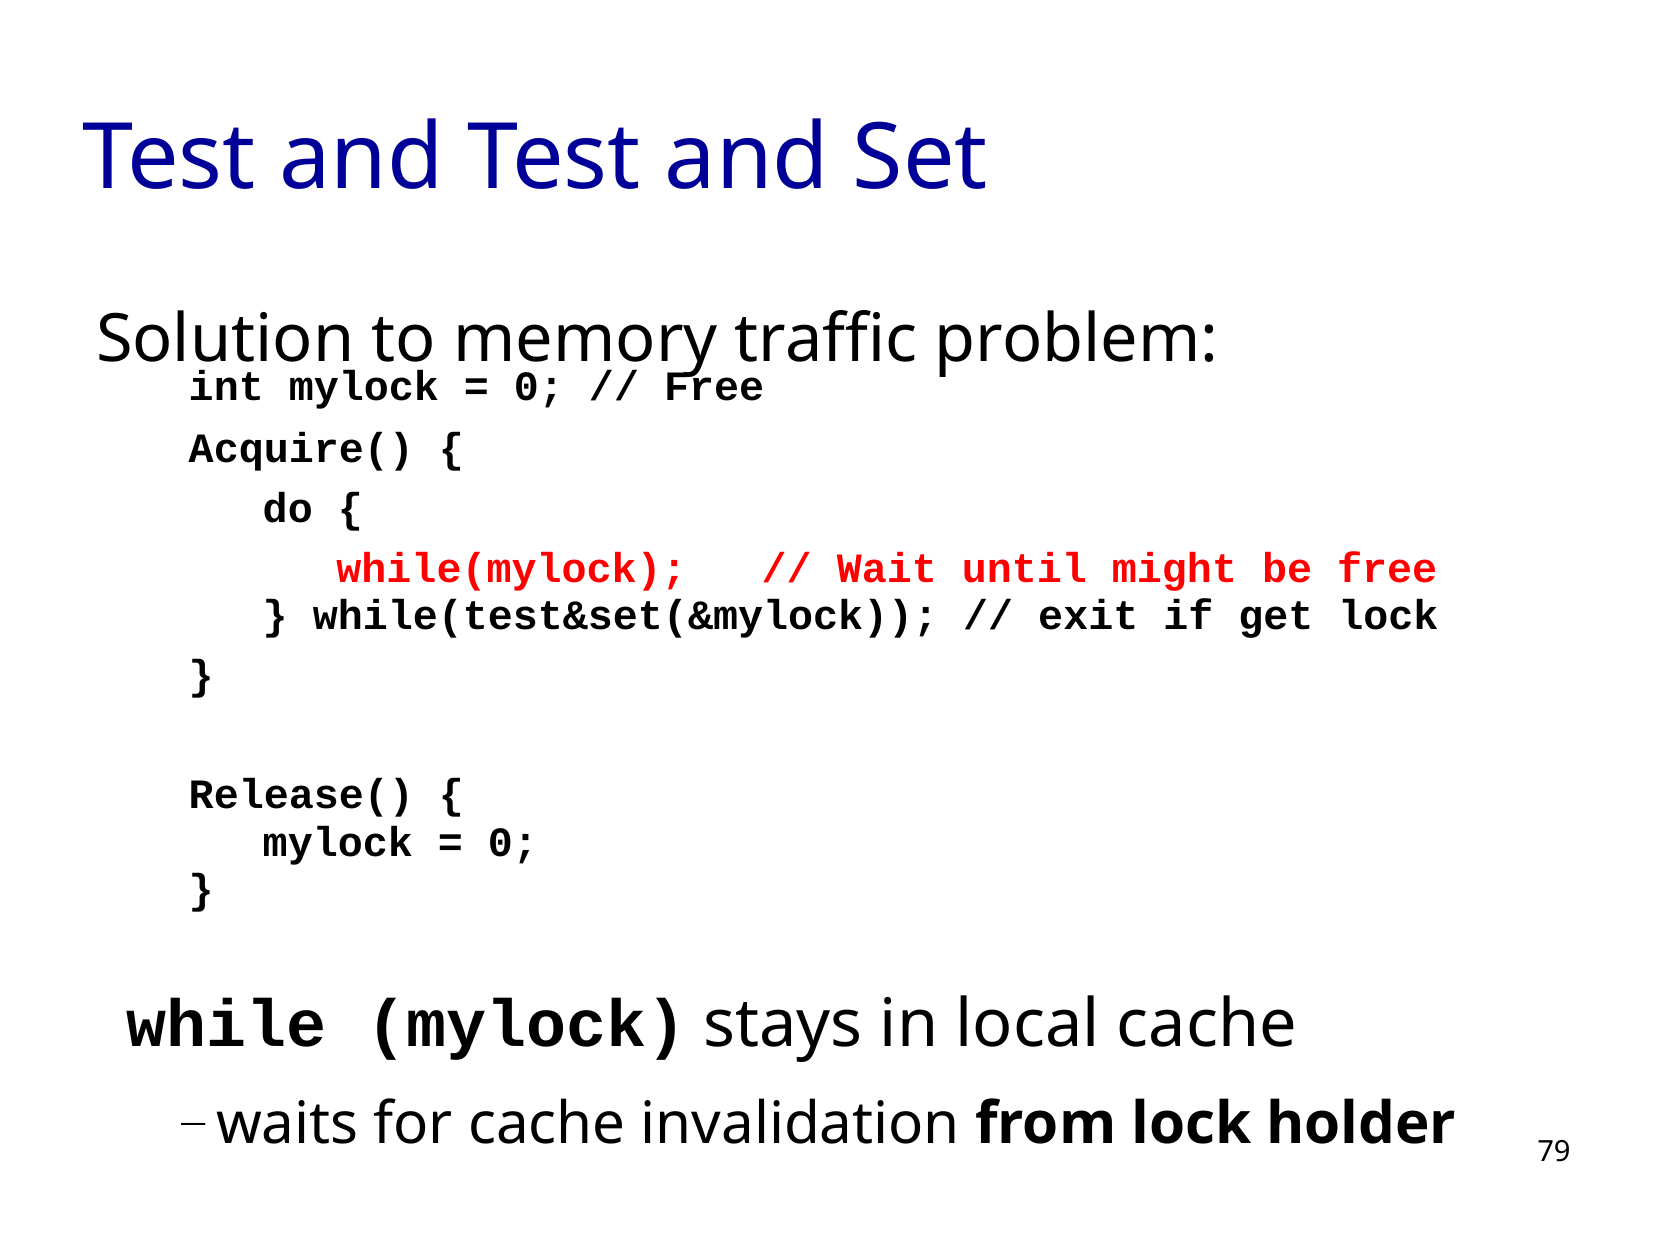

# Test and Test and Set
Solution to memory traffic problem:
		int mylock = 0; // Free
		Acquire() {
			do {
				while(mylock); // Wait until might be free
		} while(test&set(&mylock)); // exit if get lock
		}
		Release() {
		mylock = 0;
	}
while (mylock) stays in local cache
waits for cache invalidation from lock holder
79